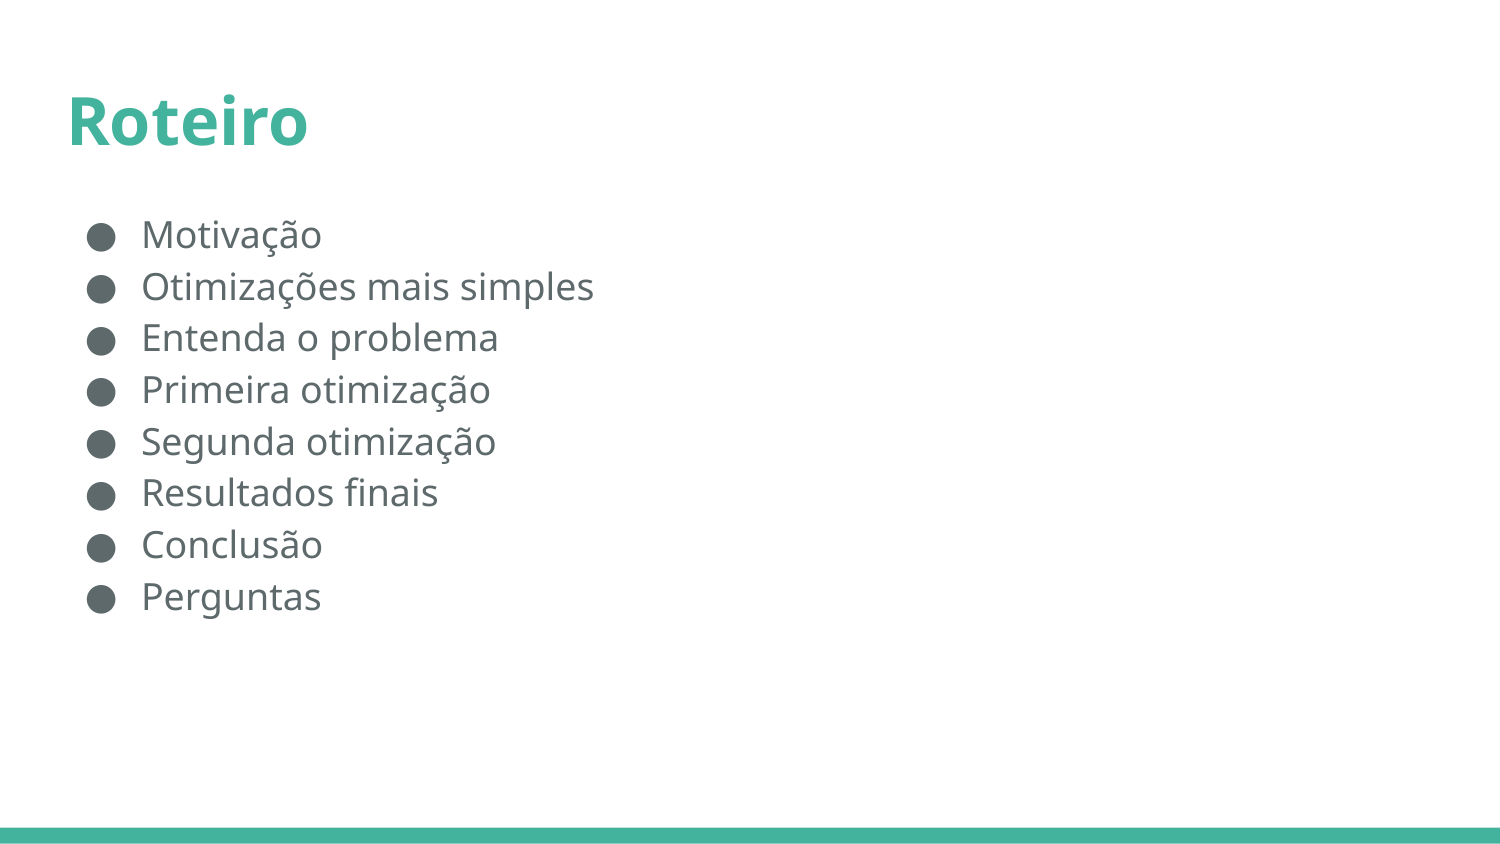

# Roteiro
Motivação
Otimizações mais simples
Entenda o problema
Primeira otimização
Segunda otimização
Resultados finais
Conclusão
Perguntas